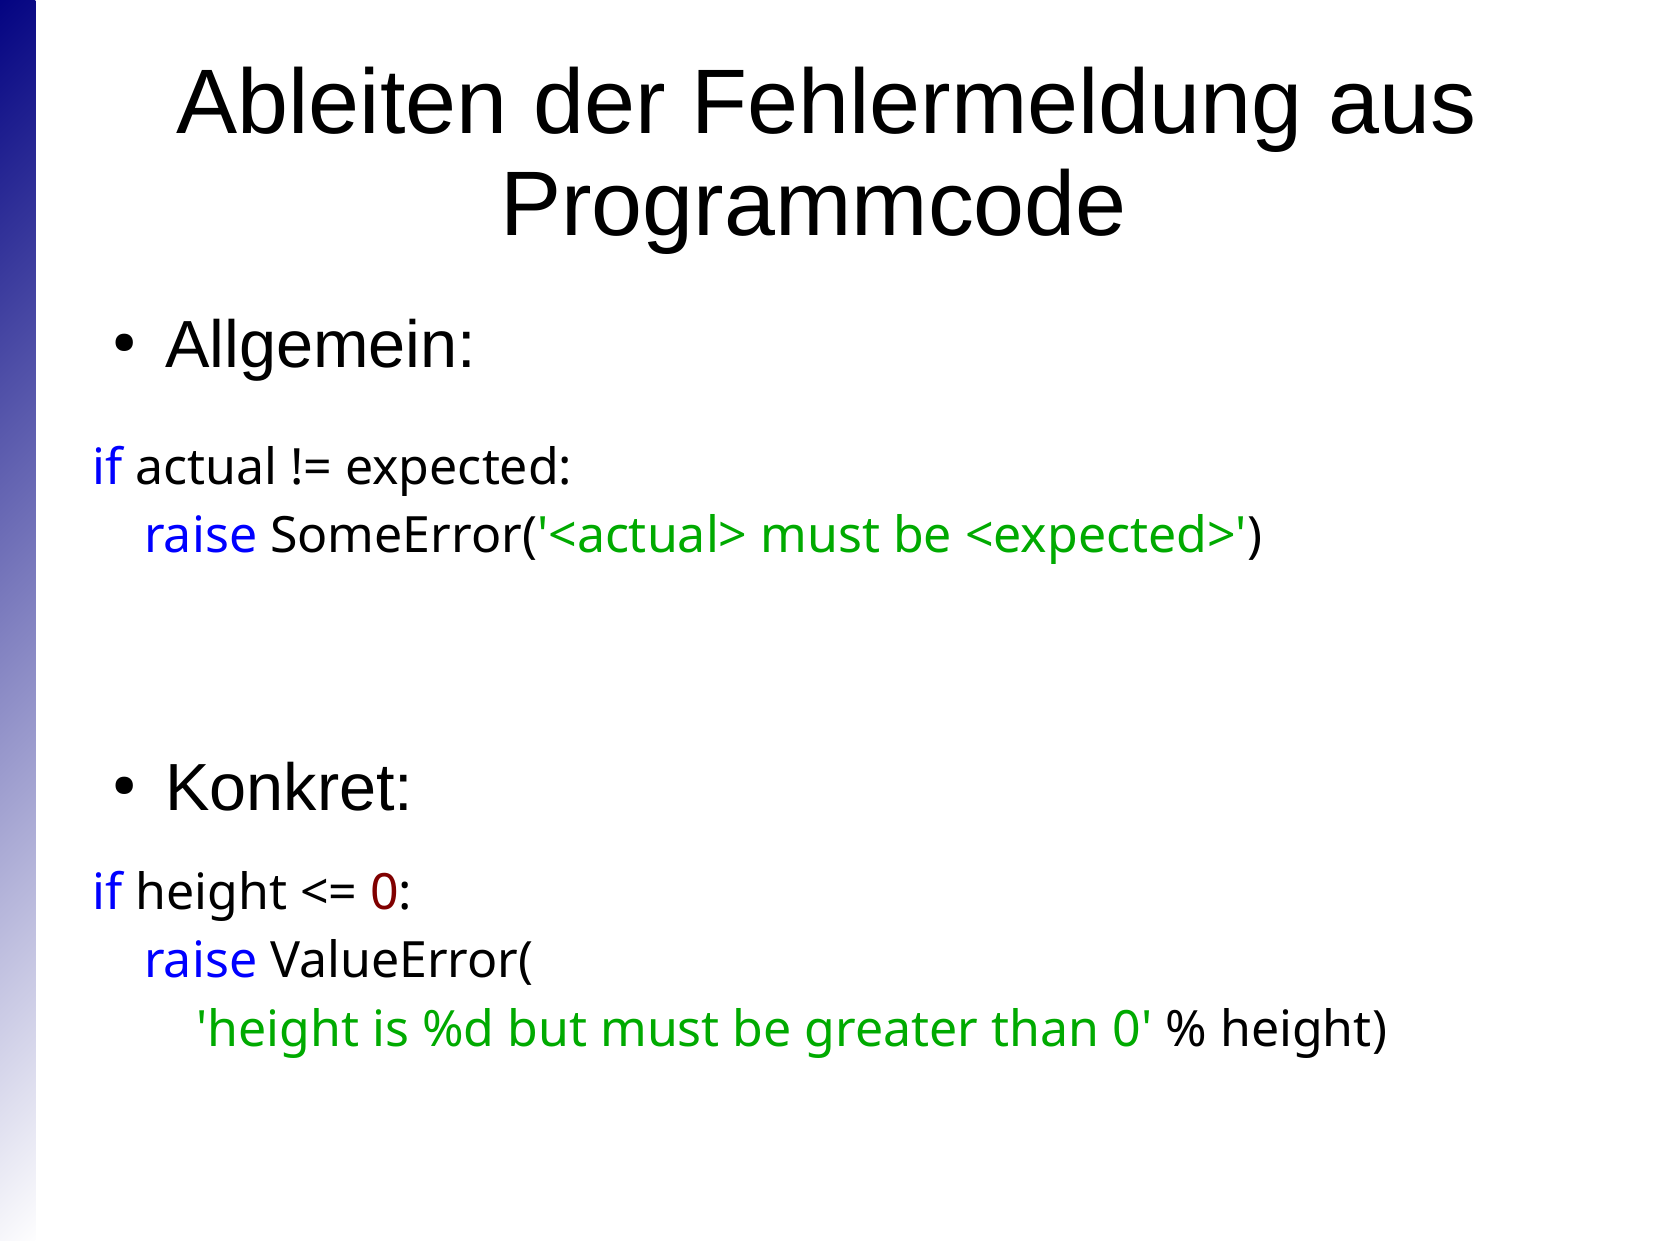

# Ableiten der Fehlermeldung aus Programmcode
Allgemein:
if actual != expected:
 raise SomeError('<actual> must be <expected>')
Konkret:
if height <= 0:
 raise ValueError(
 'height is %d but must be greater than 0' % height)